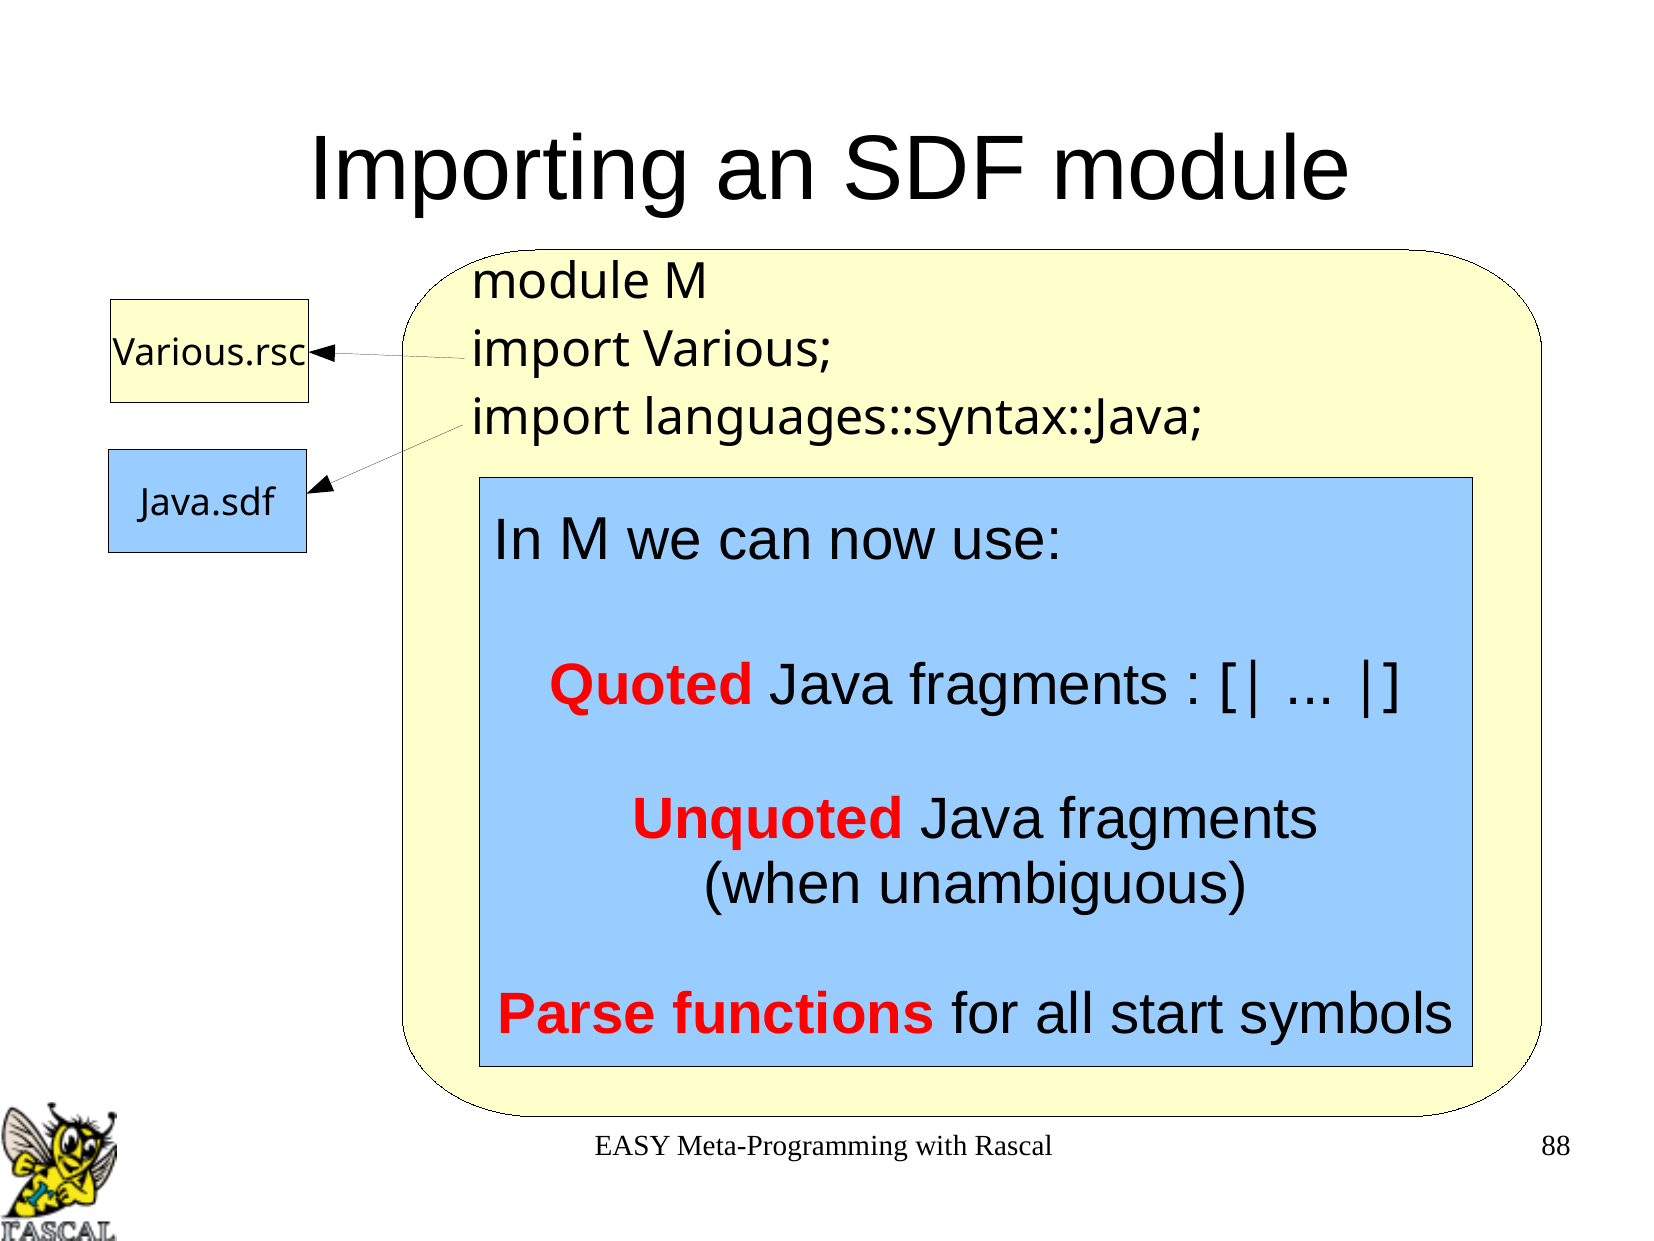

# Importing an SDF module
module M
import Various;
import languages::syntax::Java;
Various.rsc
Java.sdf
In M we can now use:
Quoted Java fragments : [| ... |]
Unquoted Java fragments
(when unambiguous)
Parse functions for all start symbols
88